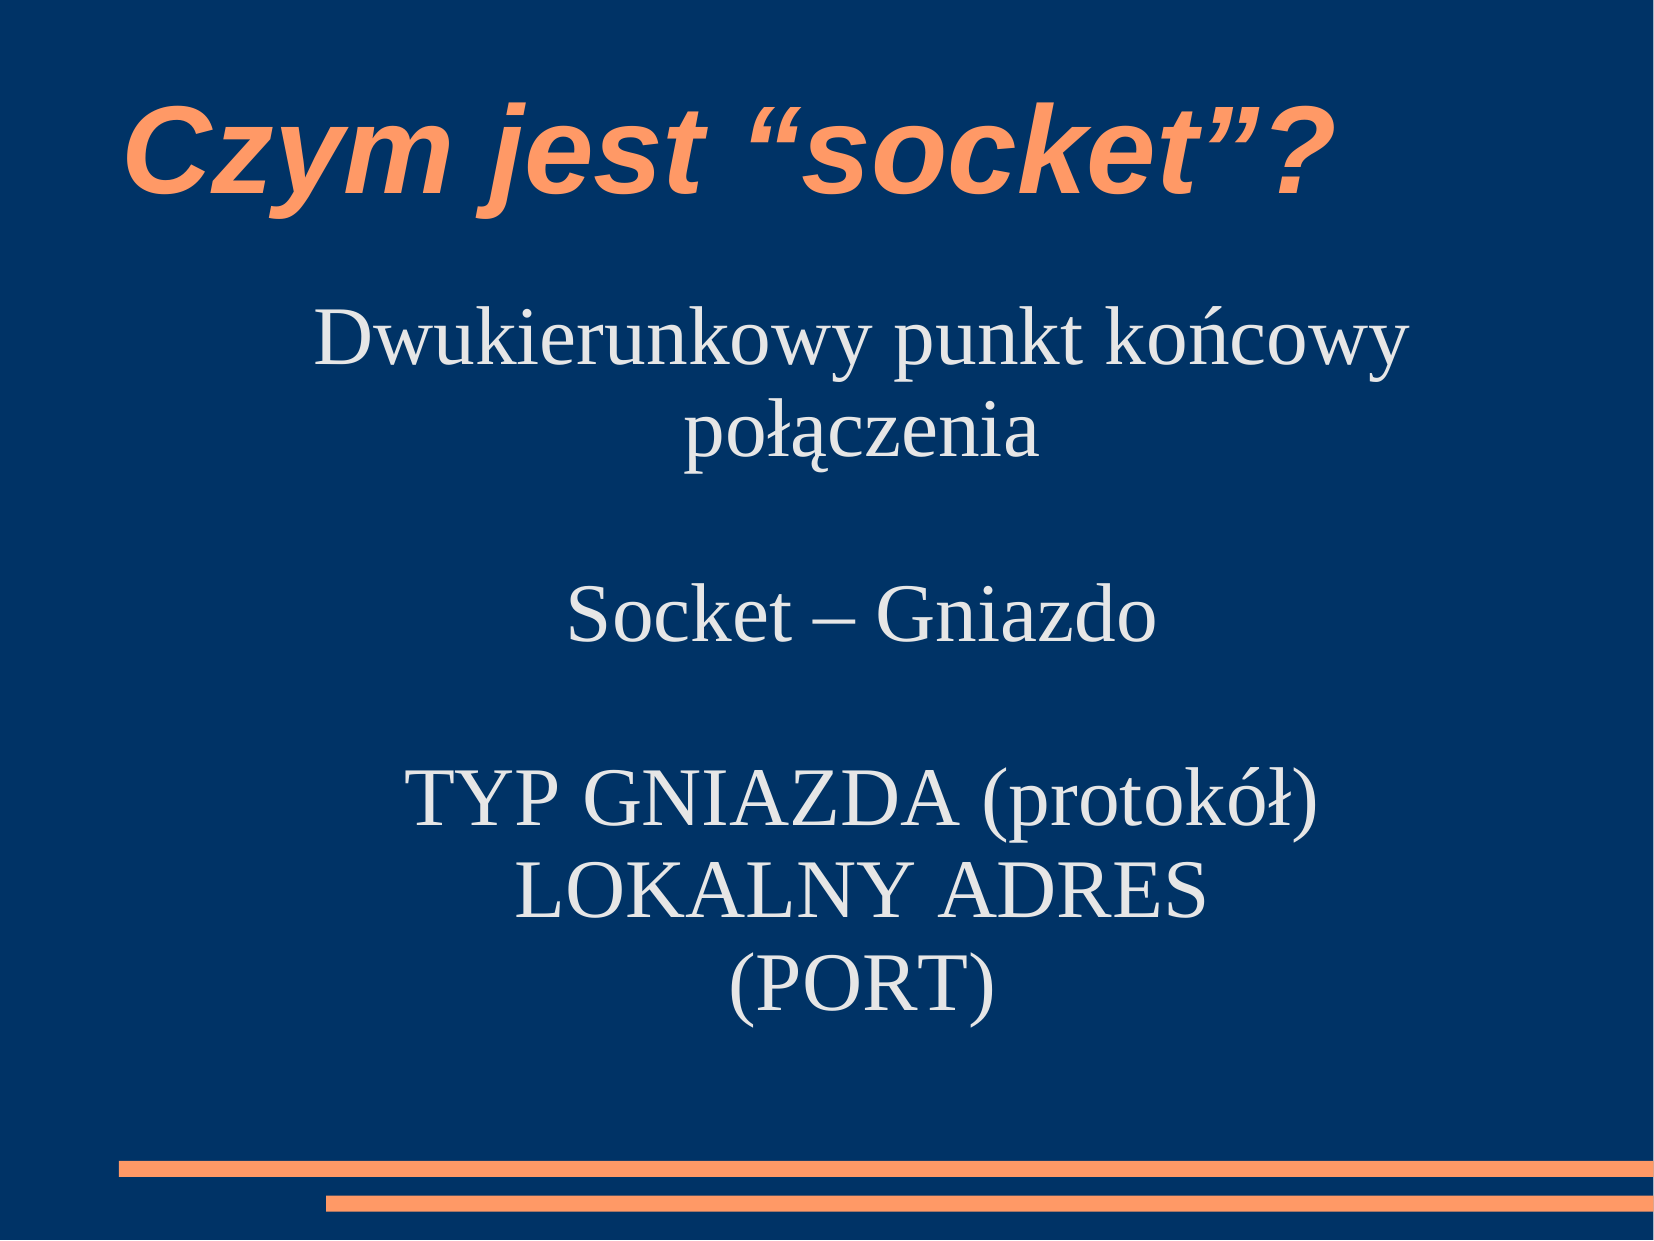

# Czym jest “socket”?
Dwukierunkowy punkt końcowy połączenia
Socket – Gniazdo
TYP GNIAZDA (protokół)
LOKALNY ADRES
(PORT)